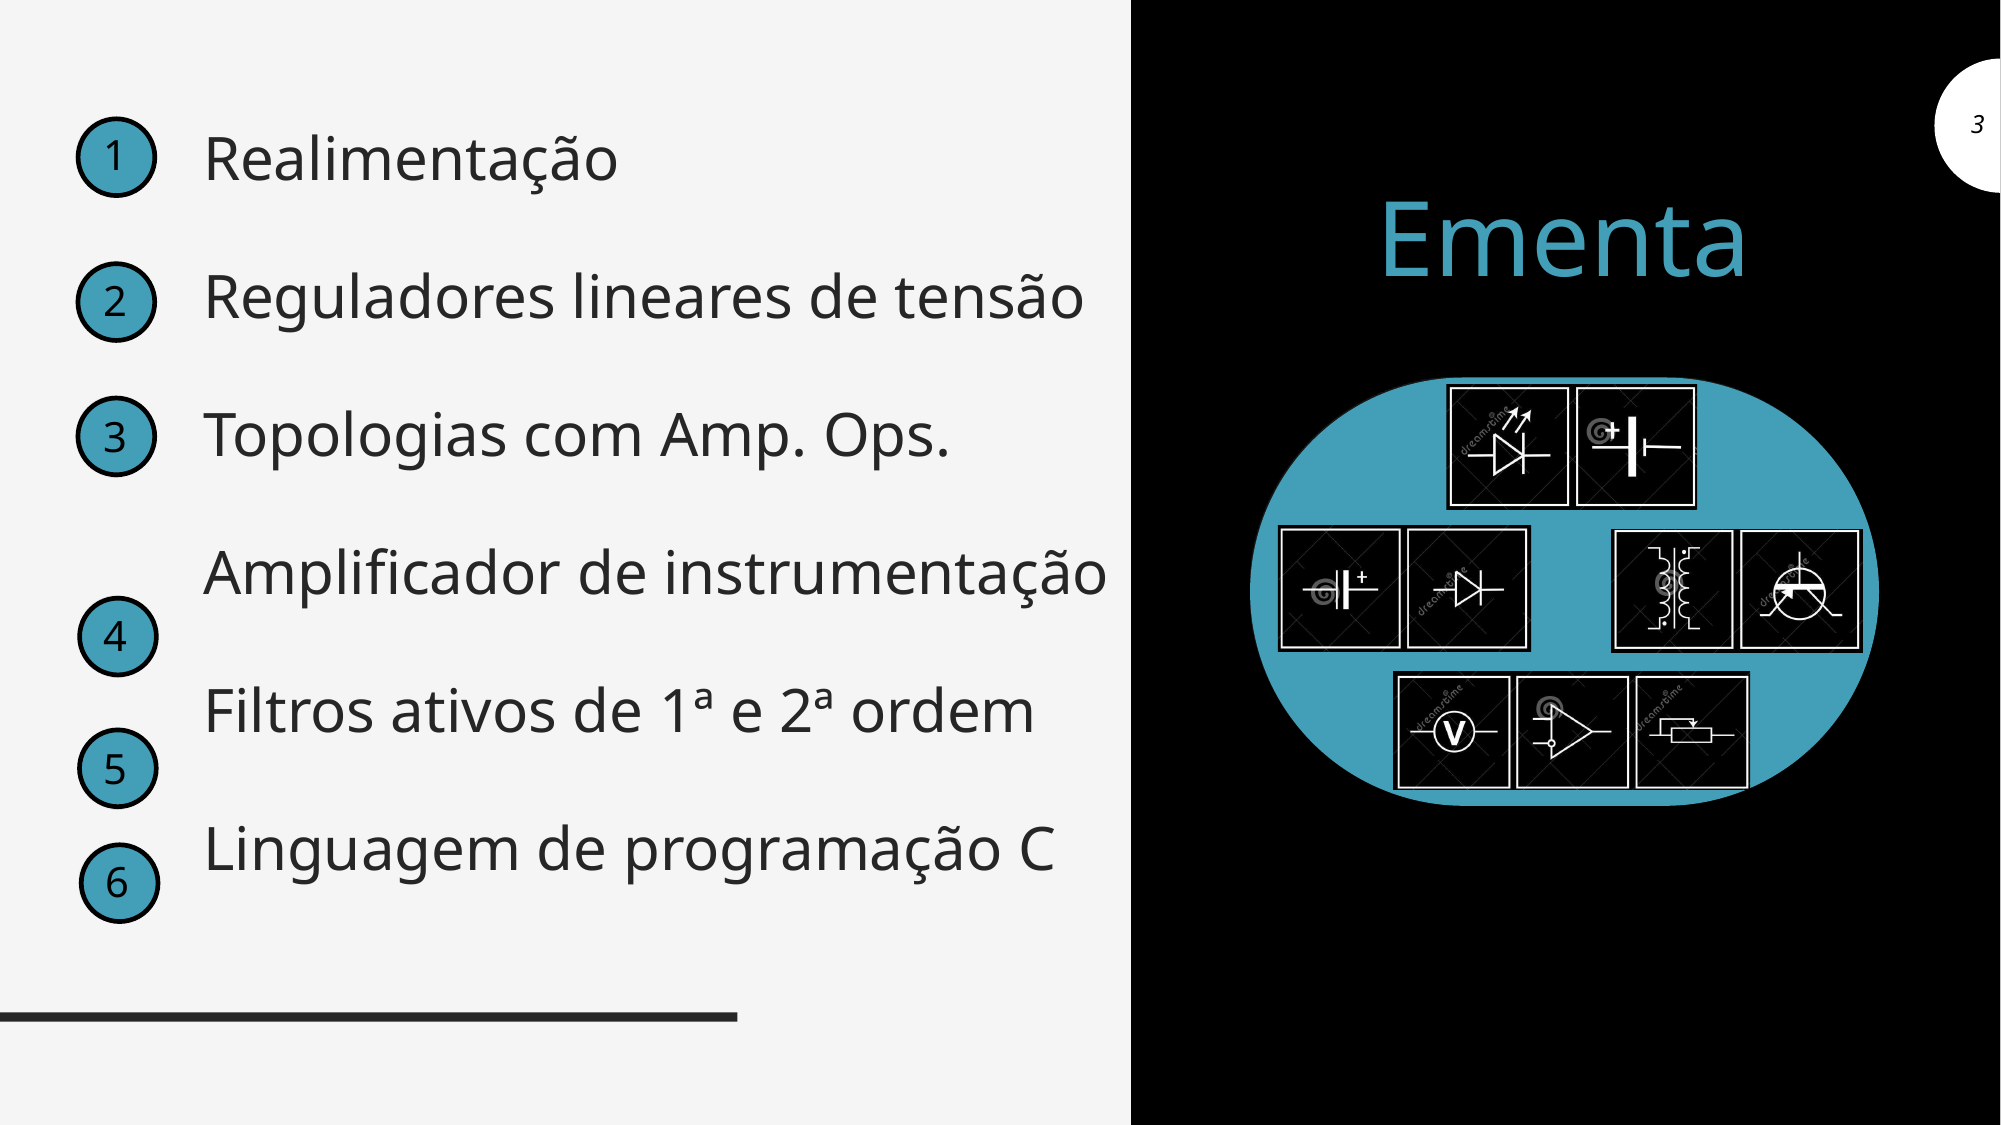

Ementa
# Realimentação
Reguladores lineares de tensão
Topologias com Amp. Ops.
Amplificador de instrumentação
Filtros ativos de 1ª e 2ª ordem
Linguagem de programação C
1
2
3
4
5
6